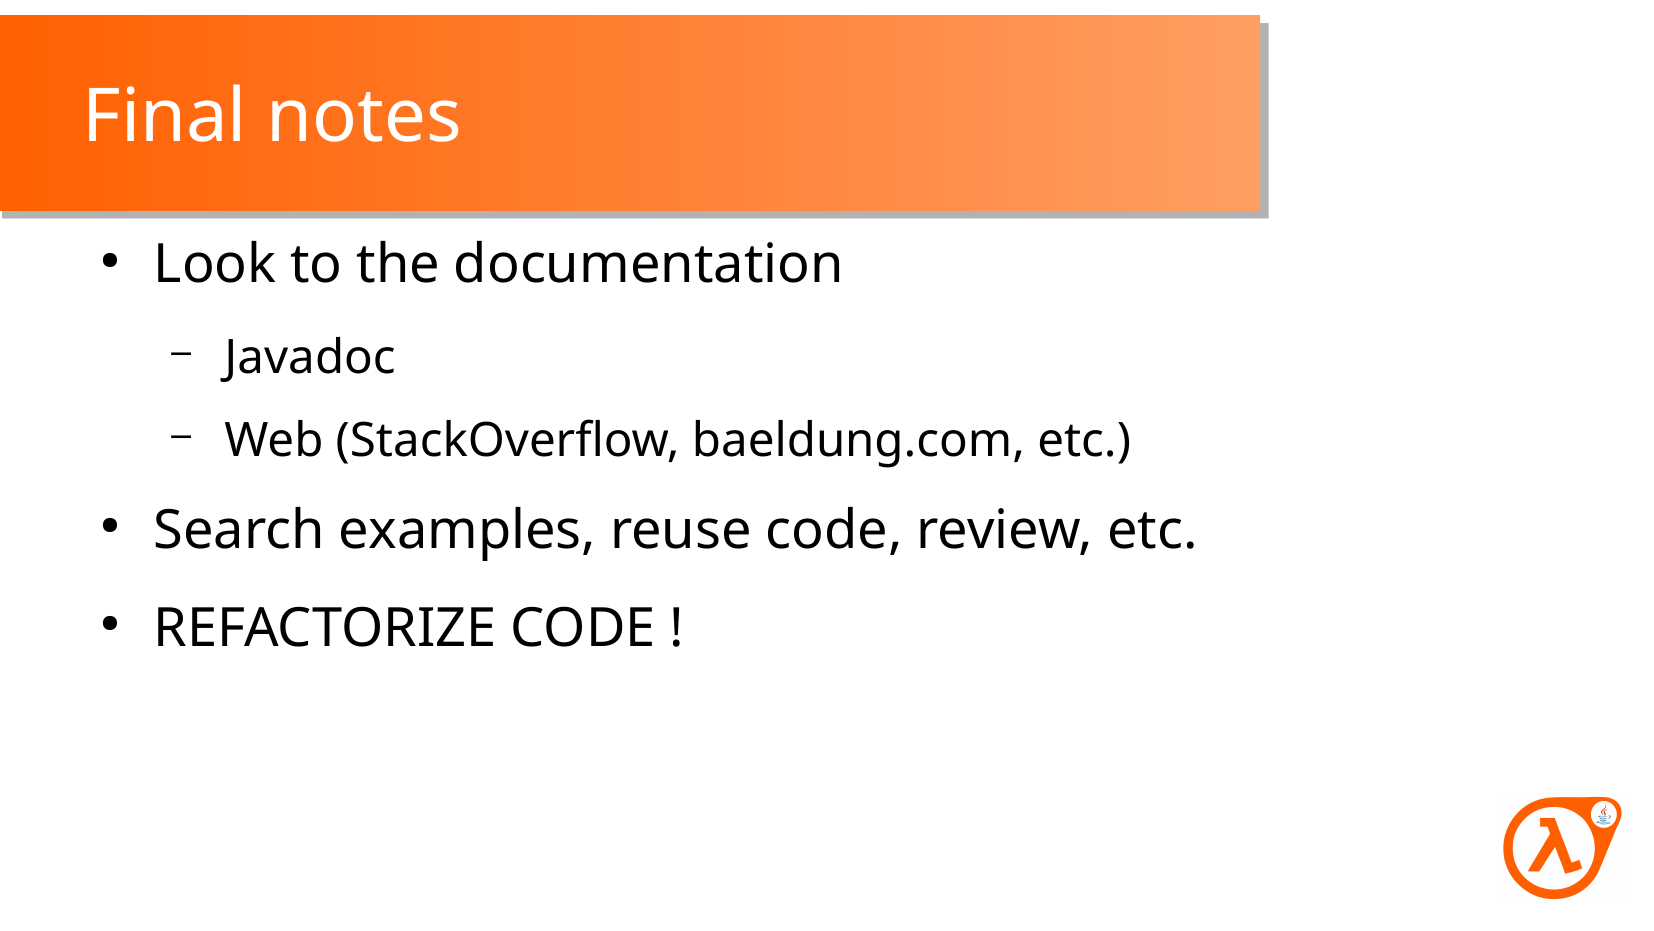

# Final notes
Look to the documentation
Javadoc
Web (StackOverflow, baeldung.com, etc.)
Search examples, reuse code, review, etc.
REFACTORIZE CODE !